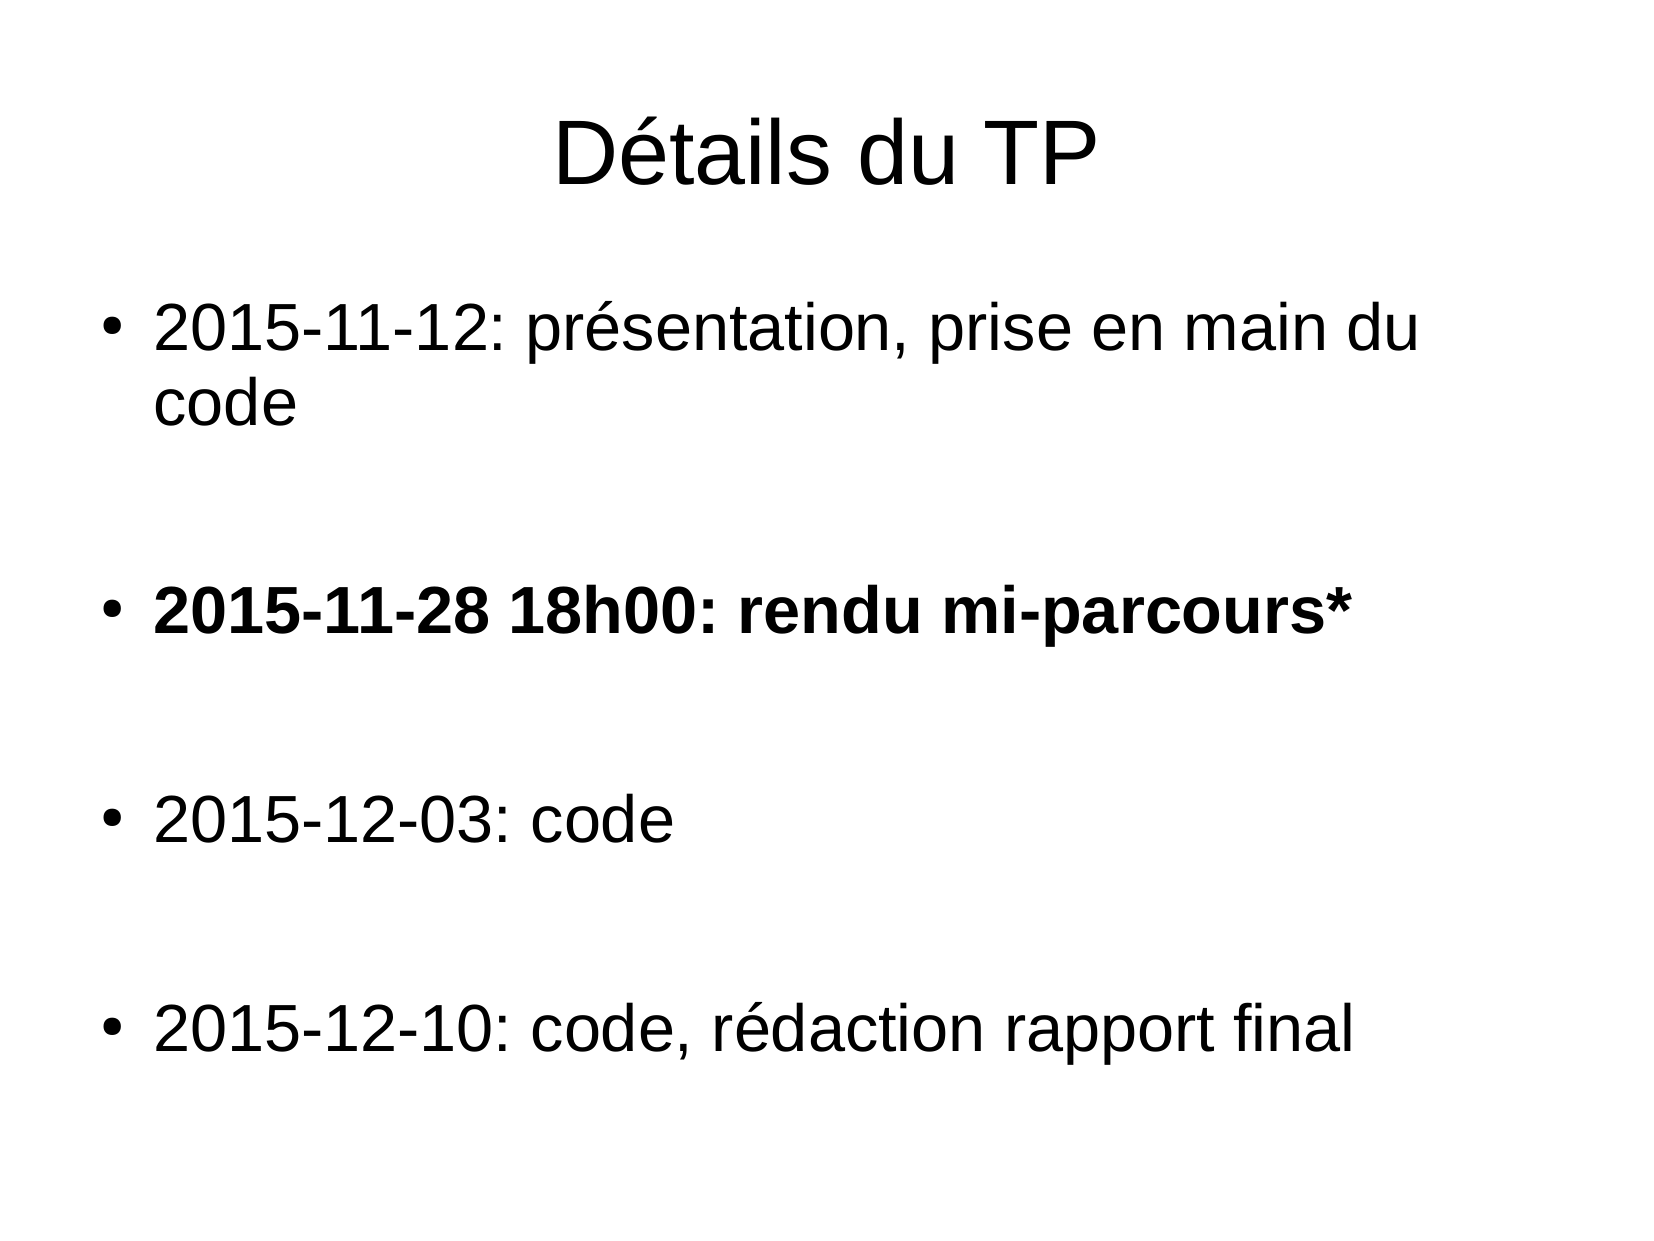

# Détails du TP
2015-11-12: présentation, prise en main du code
2015-11-28 18h00: rendu mi-parcours*
2015-12-03: code
2015-12-10: code, rédaction rapport final